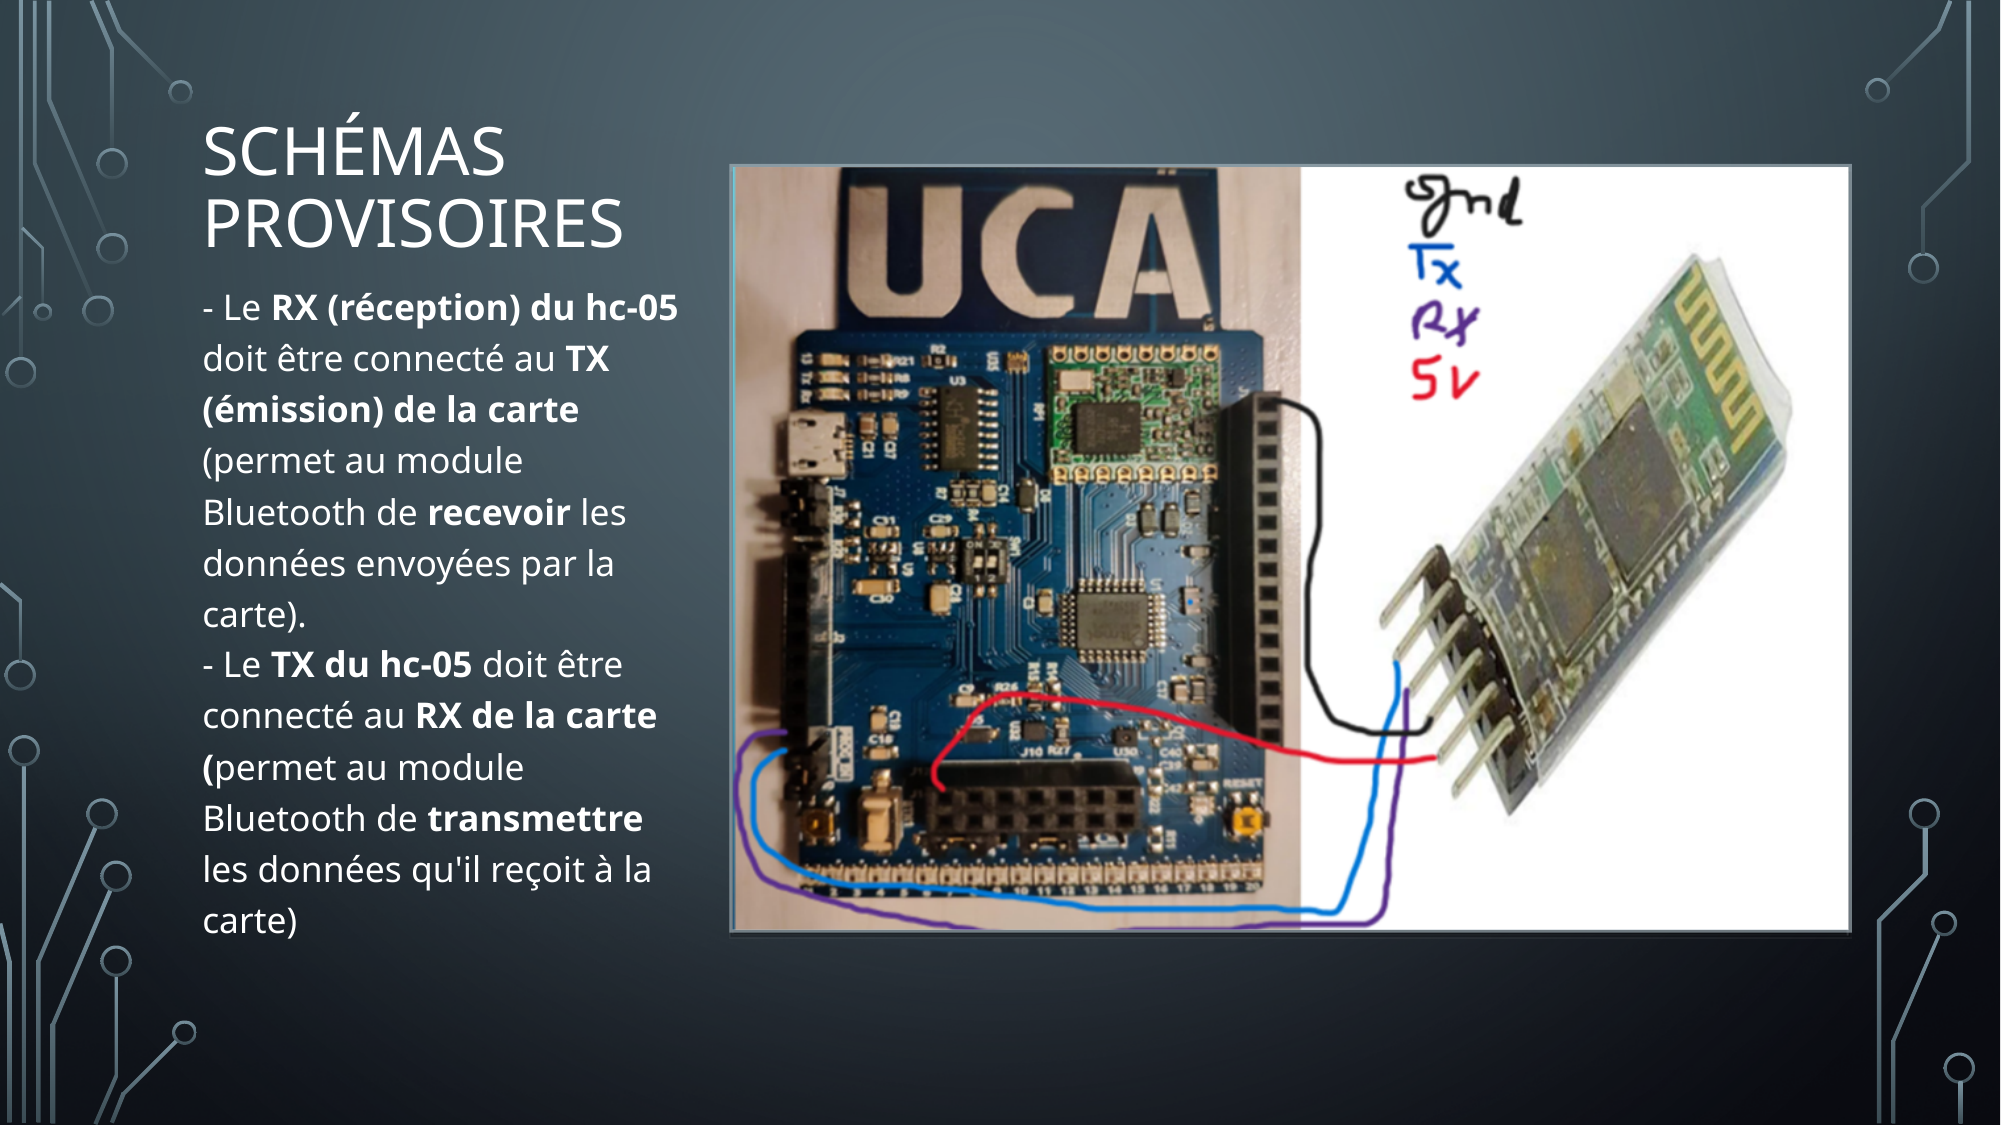

# Schémas provisoires
- Le RX (réception) du hc-05 doit être connecté au TX (émission) de la carte (permet au module Bluetooth de recevoir les données envoyées par la carte).
- Le TX du hc-05 doit être connecté au RX de la carte (permet au module Bluetooth de transmettre les données qu'il reçoit à la carte)